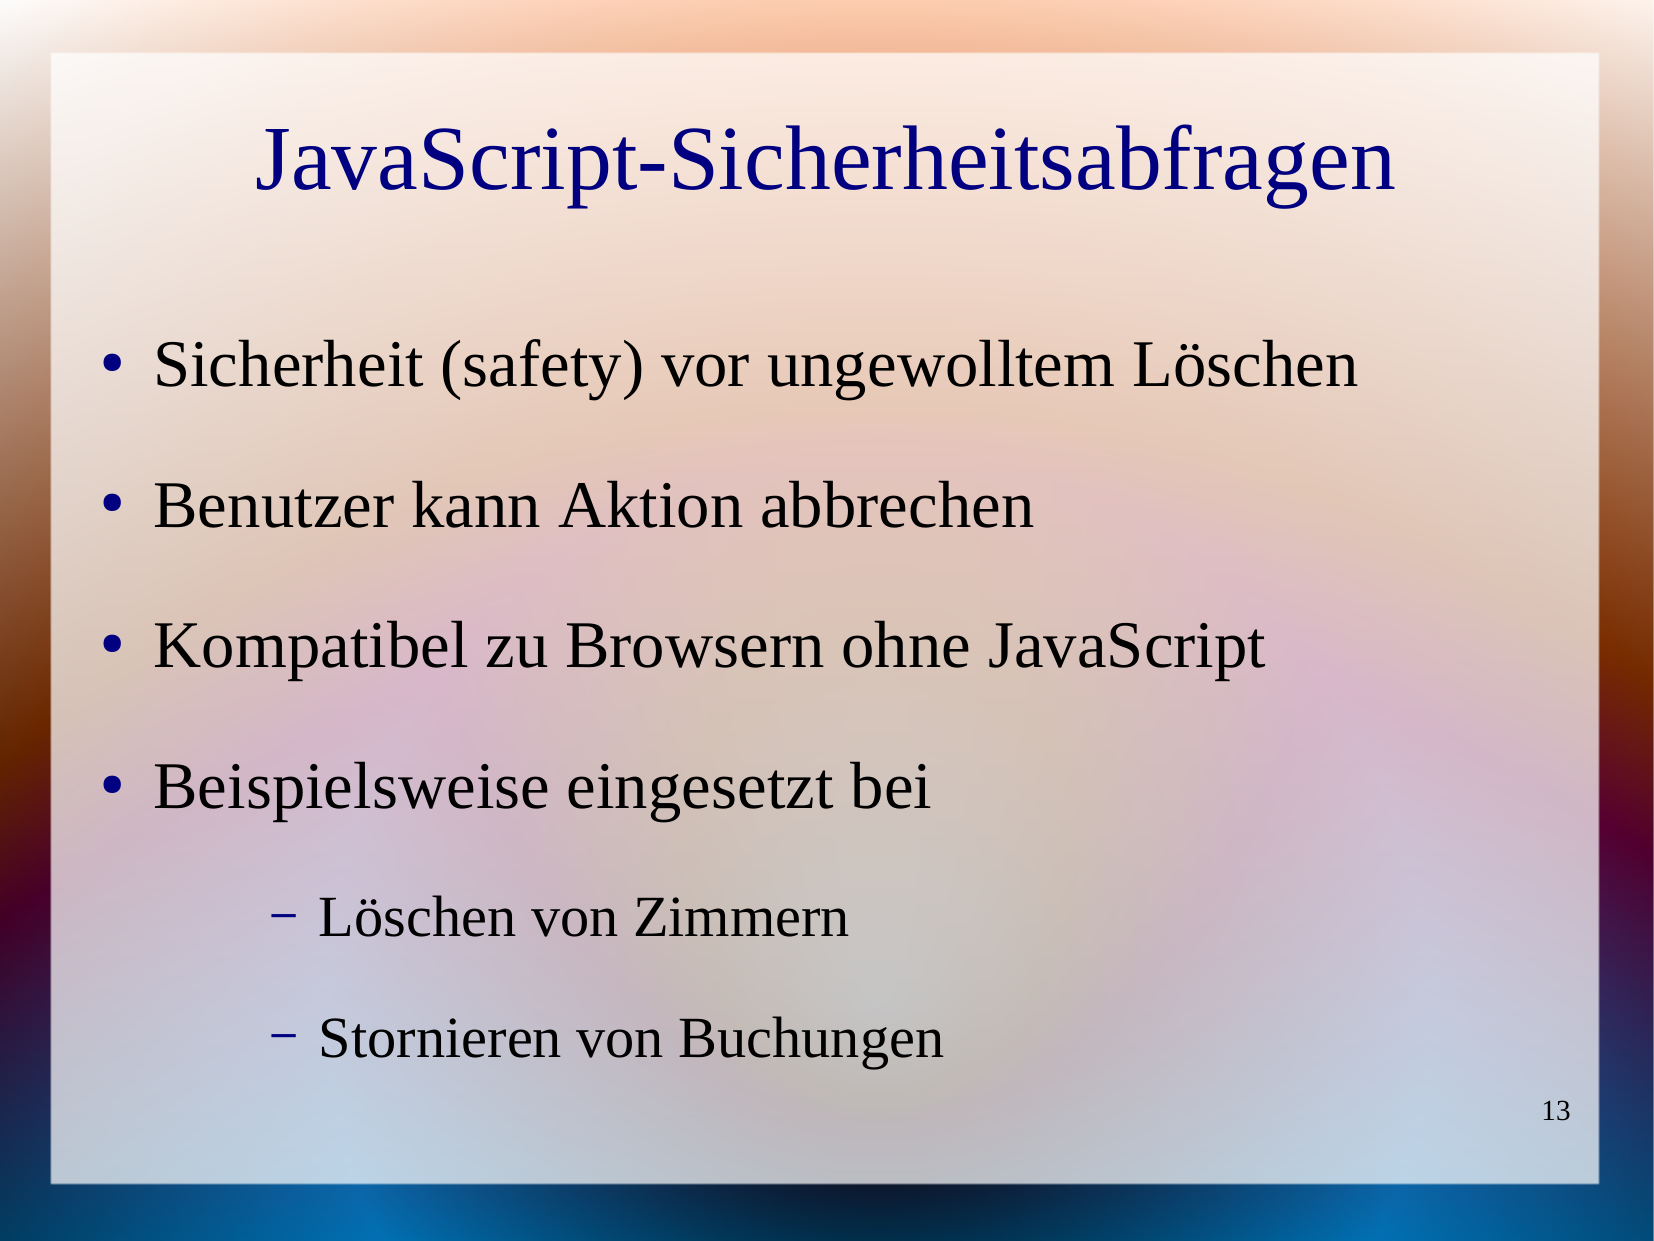

# JavaScript-Sicherheitsabfragen
Sicherheit (safety) vor ungewolltem Löschen
Benutzer kann Aktion abbrechen
Kompatibel zu Browsern ohne JavaScript
Beispielsweise eingesetzt bei
Löschen von Zimmern
Stornieren von Buchungen
13